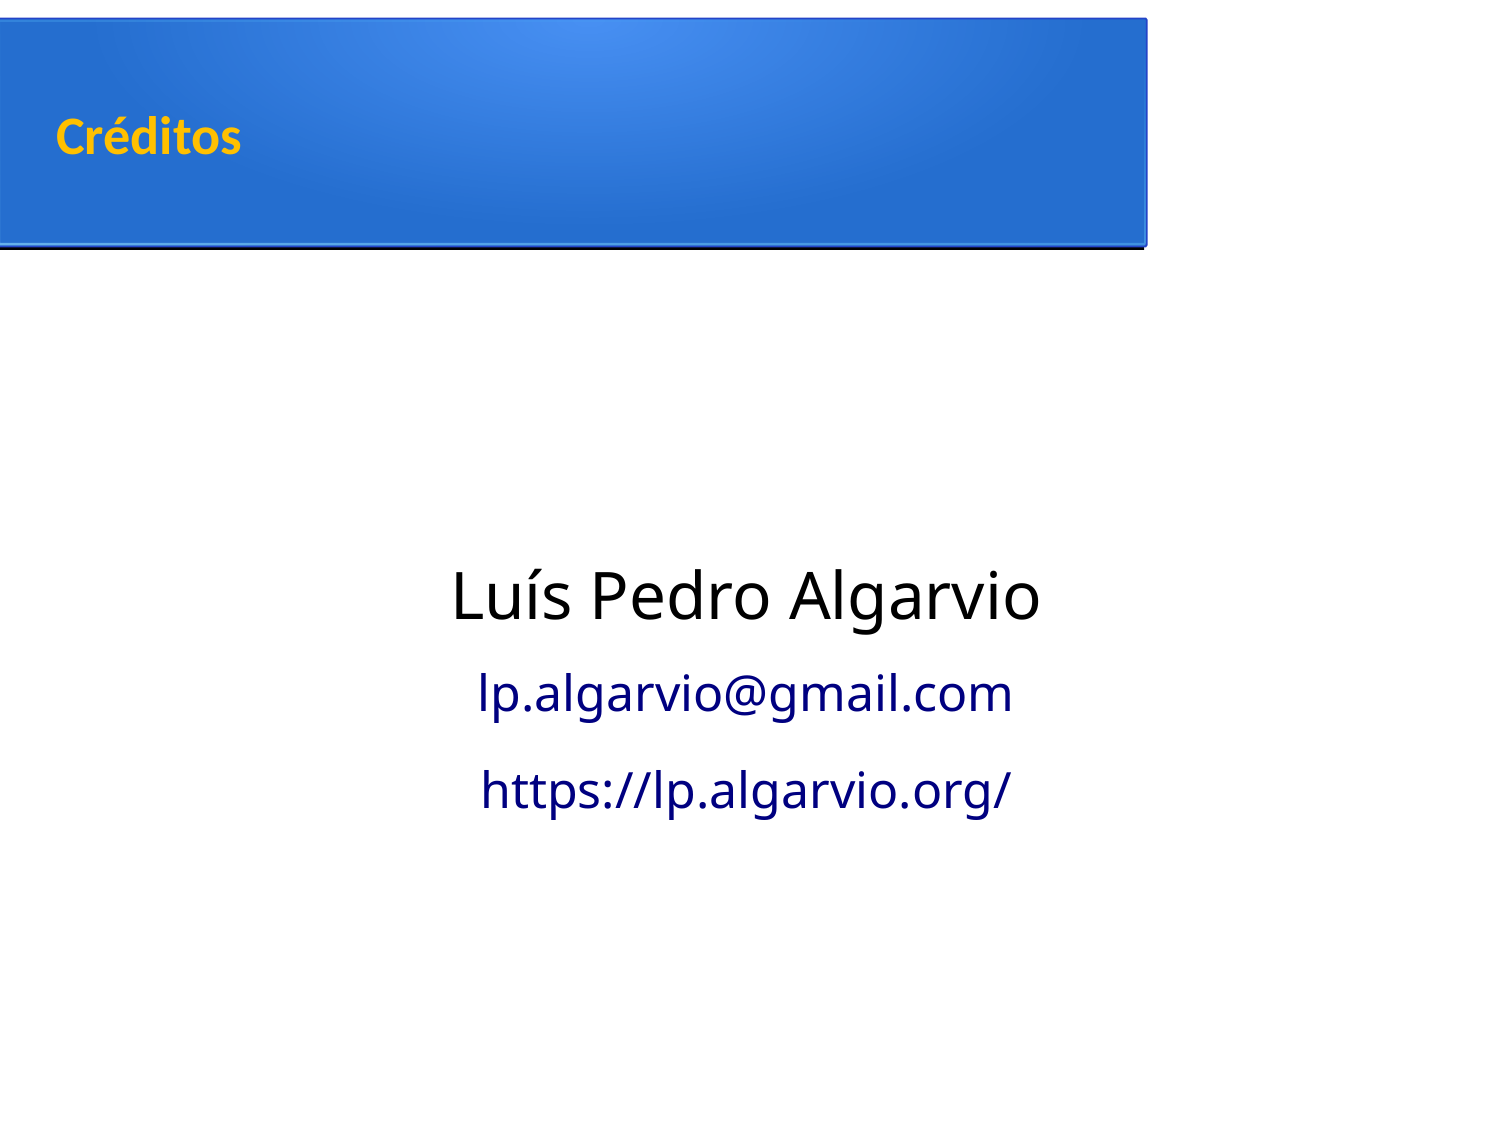

# Créditos
Luís Pedro Algarvio
lp.algarvio@gmail.com
https://lp.algarvio.org/